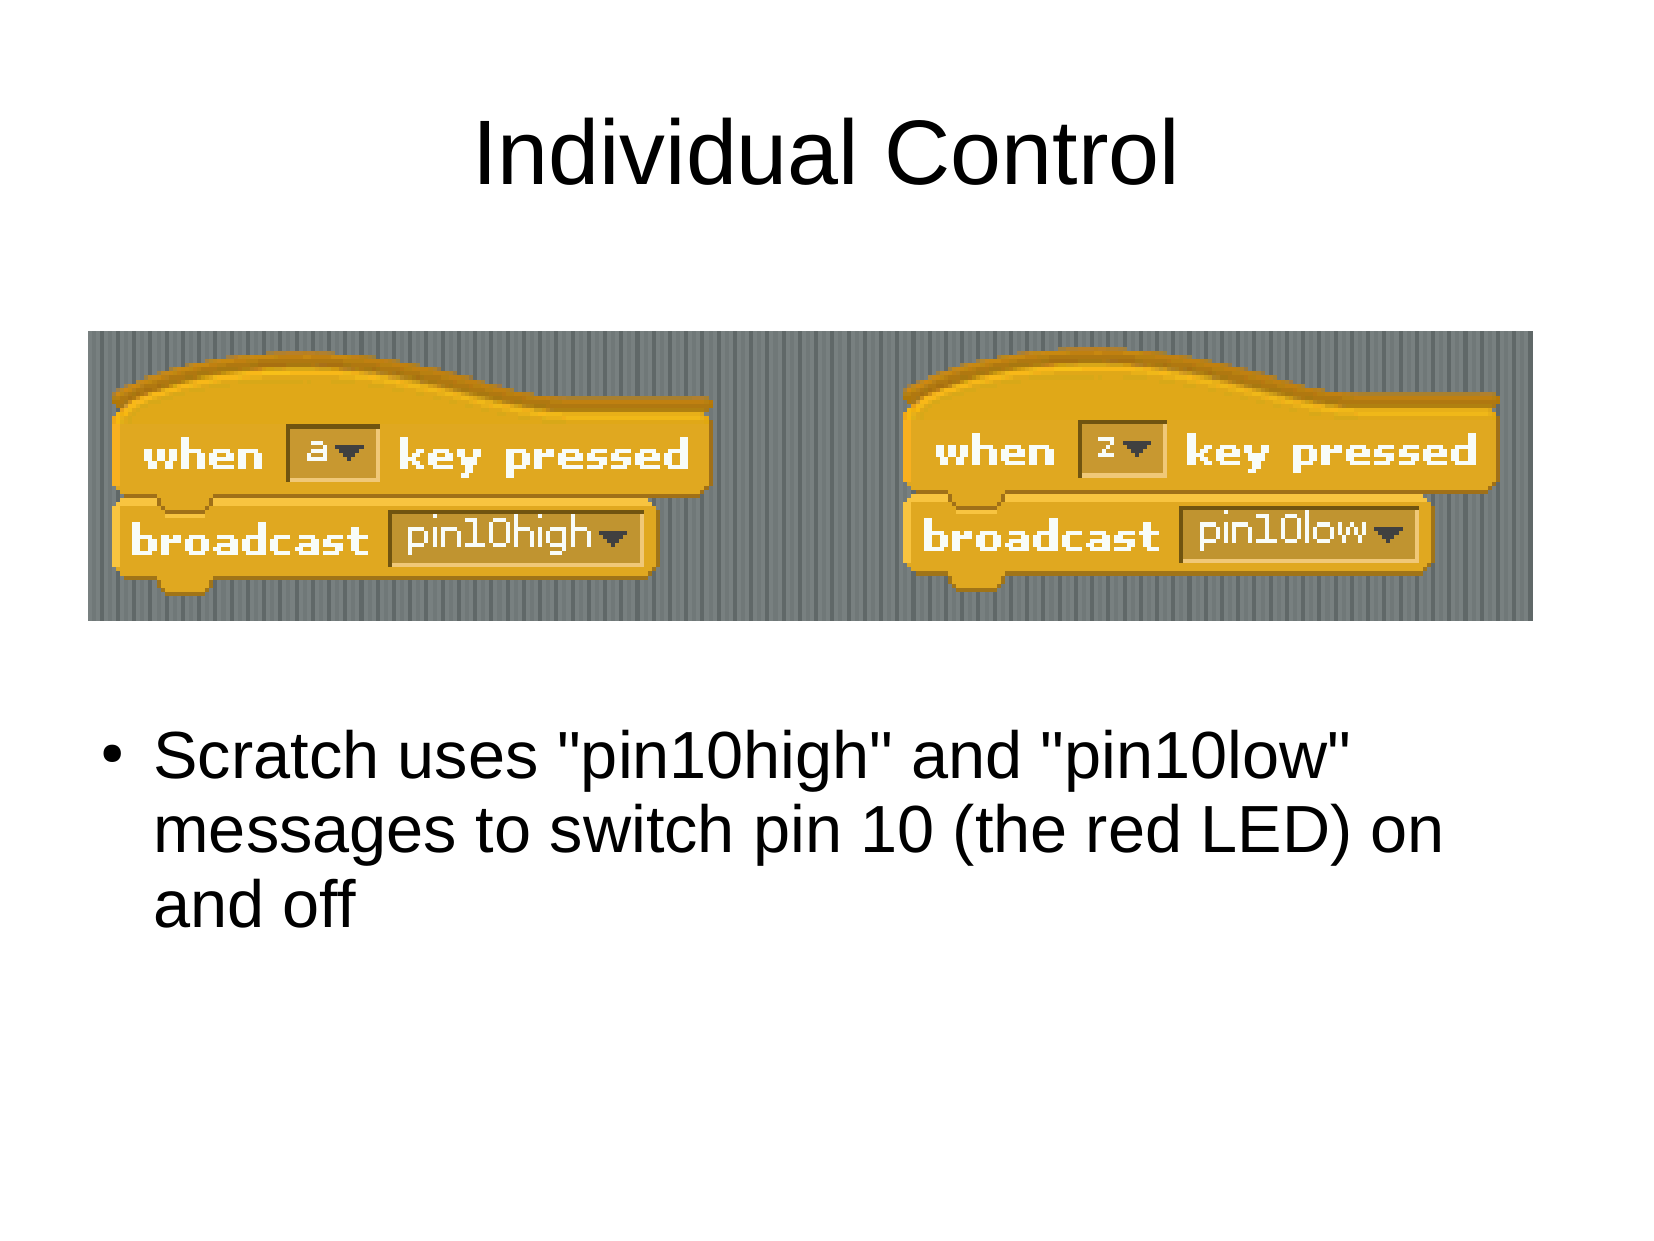

# Individual Control
Scratch uses "pin10high" and "pin10low" messages to switch pin 10 (the red LED) on and off